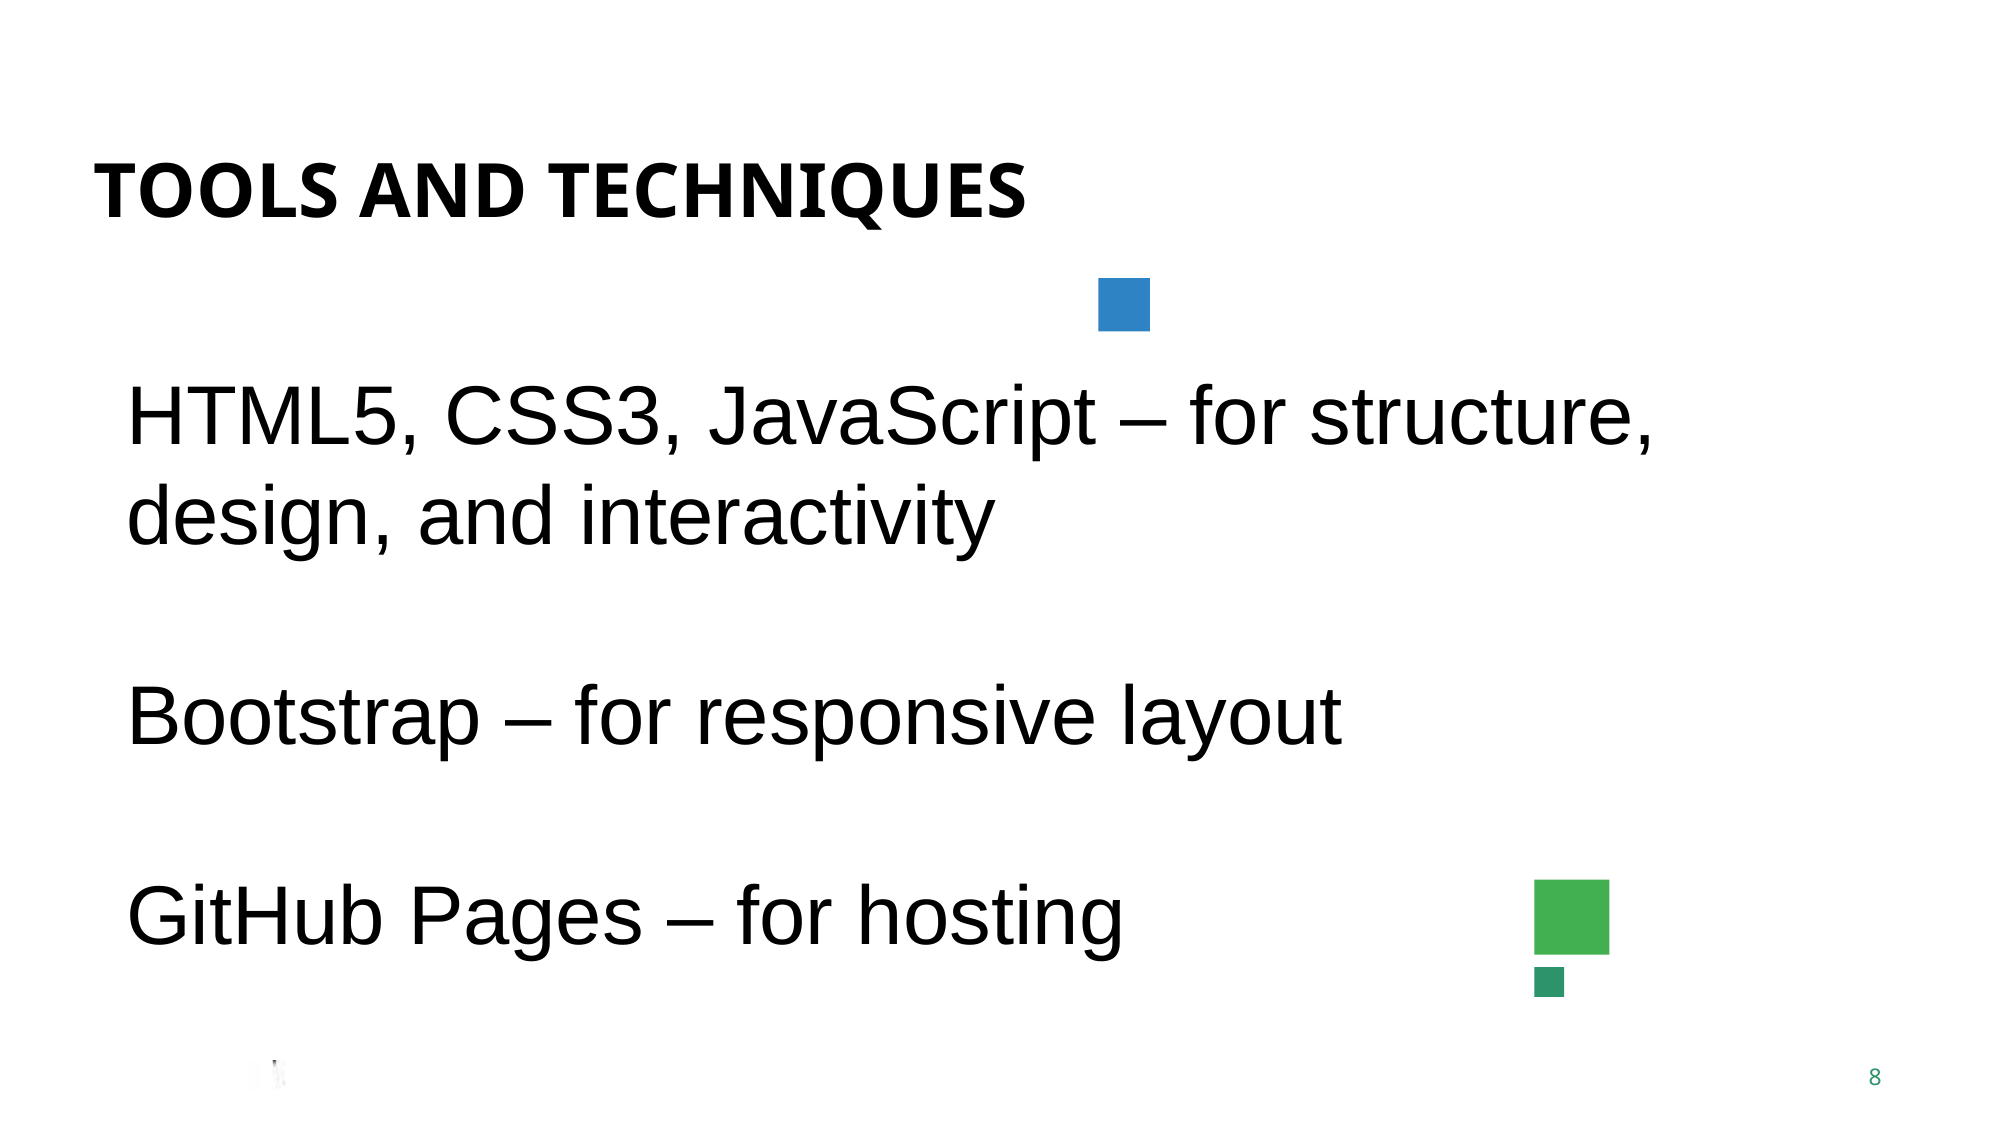

# TOOLS AND TECHNIQUES
HTML5, CSS3, JavaScript – for structure, design, and interactivity
Bootstrap – for responsive layout
GitHub Pages – for hosting